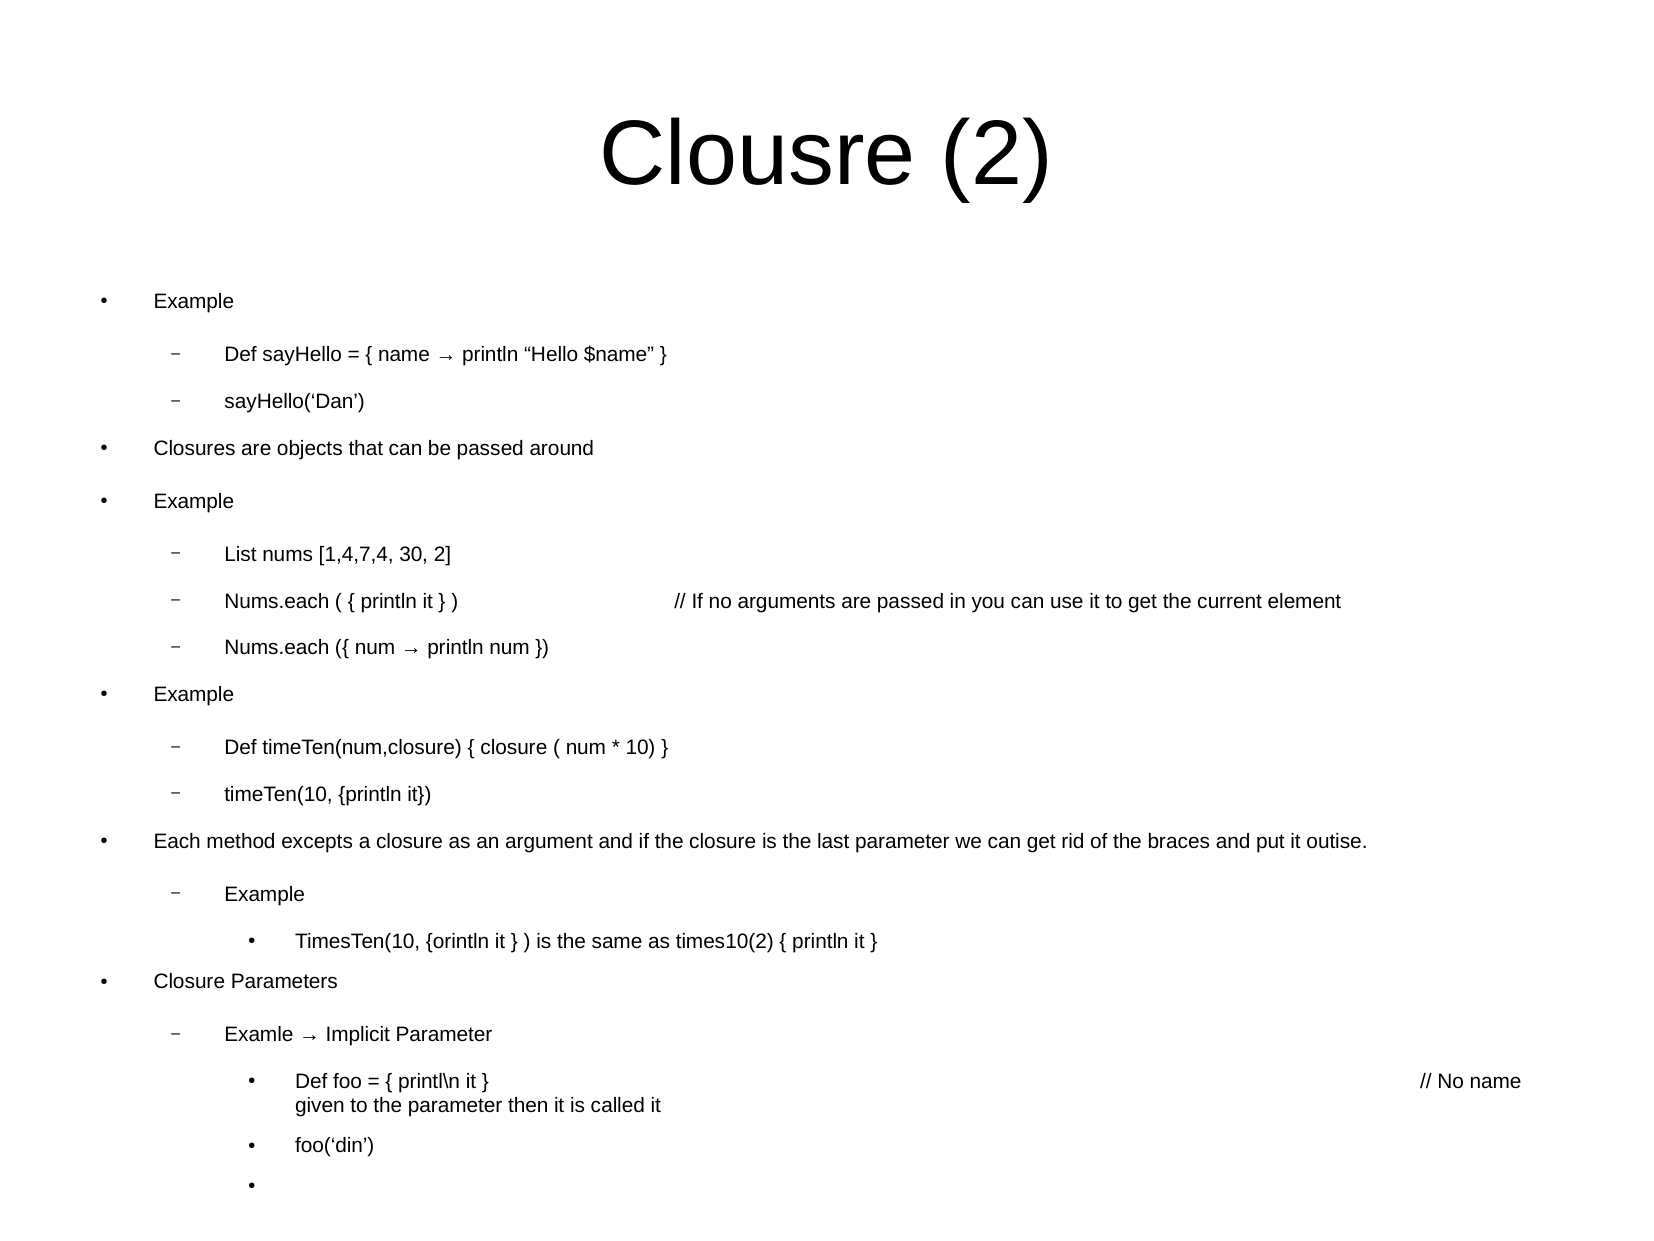

# Clousre (2)
Example
Def sayHello = { name → println “Hello $name” }
sayHello(‘Dan’)
Closures are objects that can be passed around
Example
List nums [1,4,7,4, 30, 2]
Nums.each ( { println it } )			// If no arguments are passed in you can use it to get the current element
Nums.each ({ num → println num })
Example
Def timeTen(num,closure) { closure ( num * 10) }
timeTen(10, {println it})
Each method excepts a closure as an argument and if the closure is the last parameter we can get rid of the braces and put it outise.
Example
TimesTen(10, {orintln it } ) is the same as times10(2) { println it }
Closure Parameters
Examle → Implicit Parameter
Def foo = { printl\n it }					 				 			 	// No name given to the parameter then it is called it
foo(‘din’)